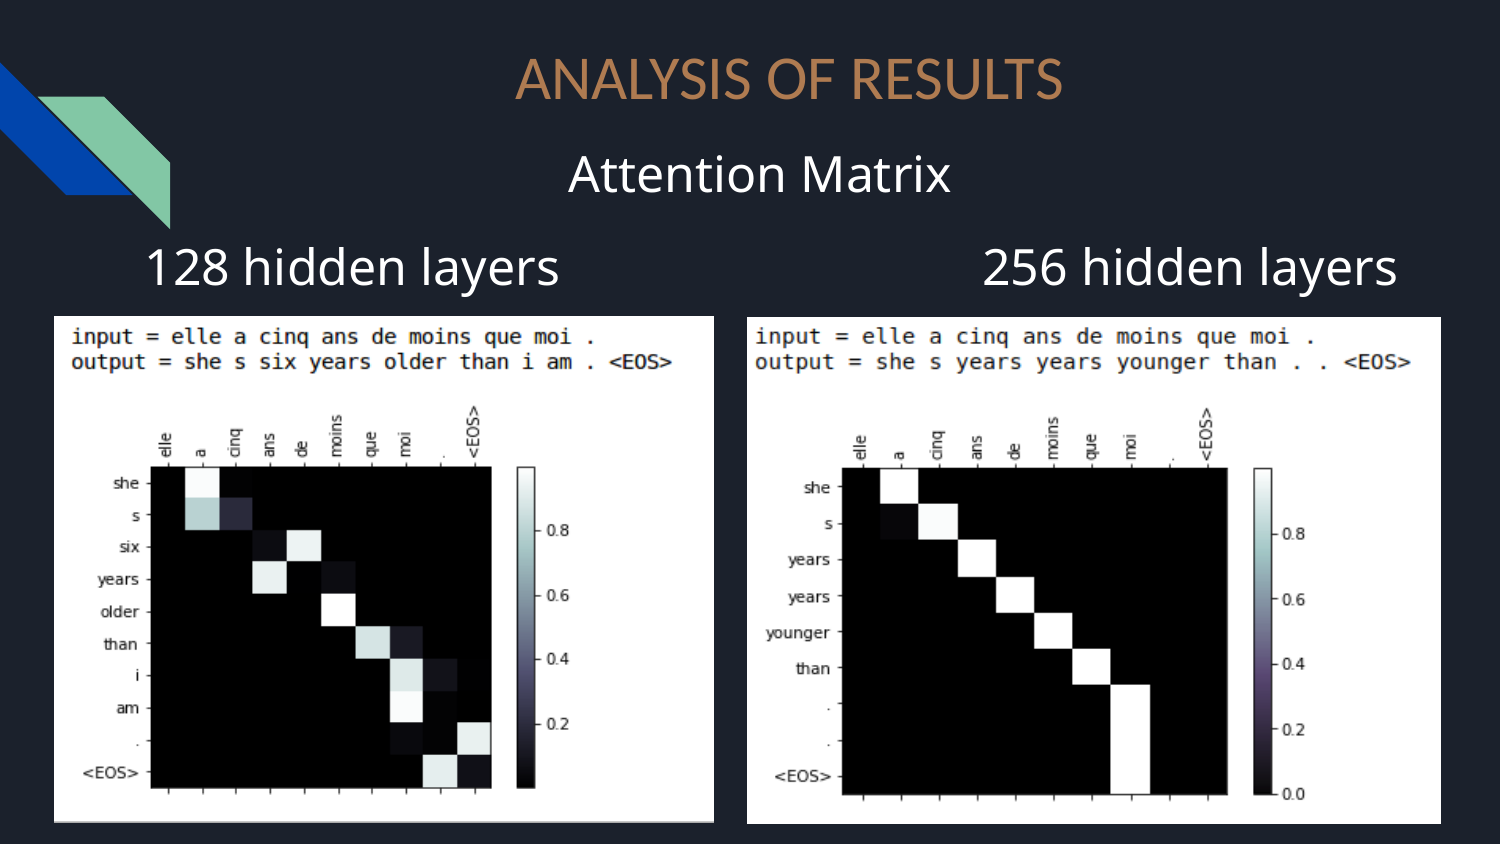

# ANALYSIS OF RESULTS
Attention Matrix
 	 128 hidden layers						 256 hidden layers